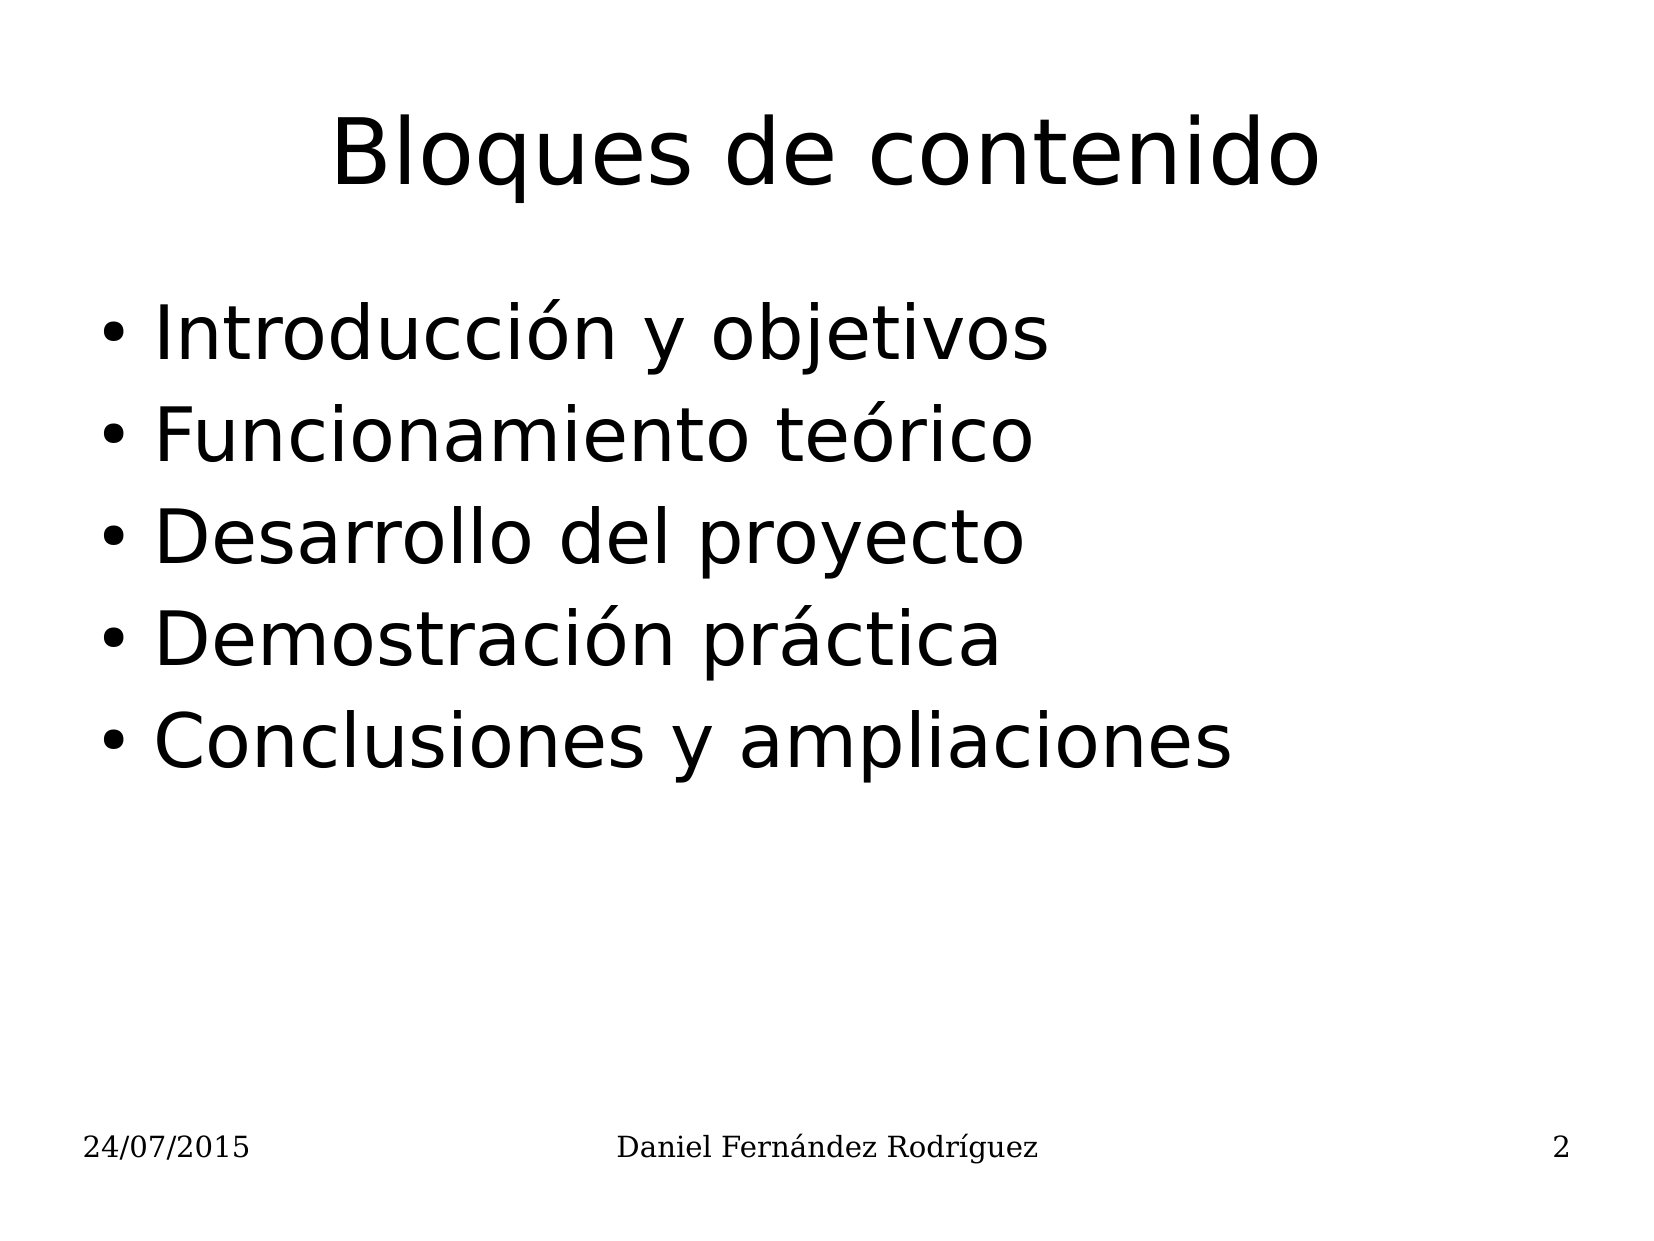

# Bloques de contenido
Introducción y objetivos
Funcionamiento teórico
Desarrollo del proyecto
Demostración práctica
Conclusiones y ampliaciones
24/07/2015
Daniel Fernández Rodríguez
2